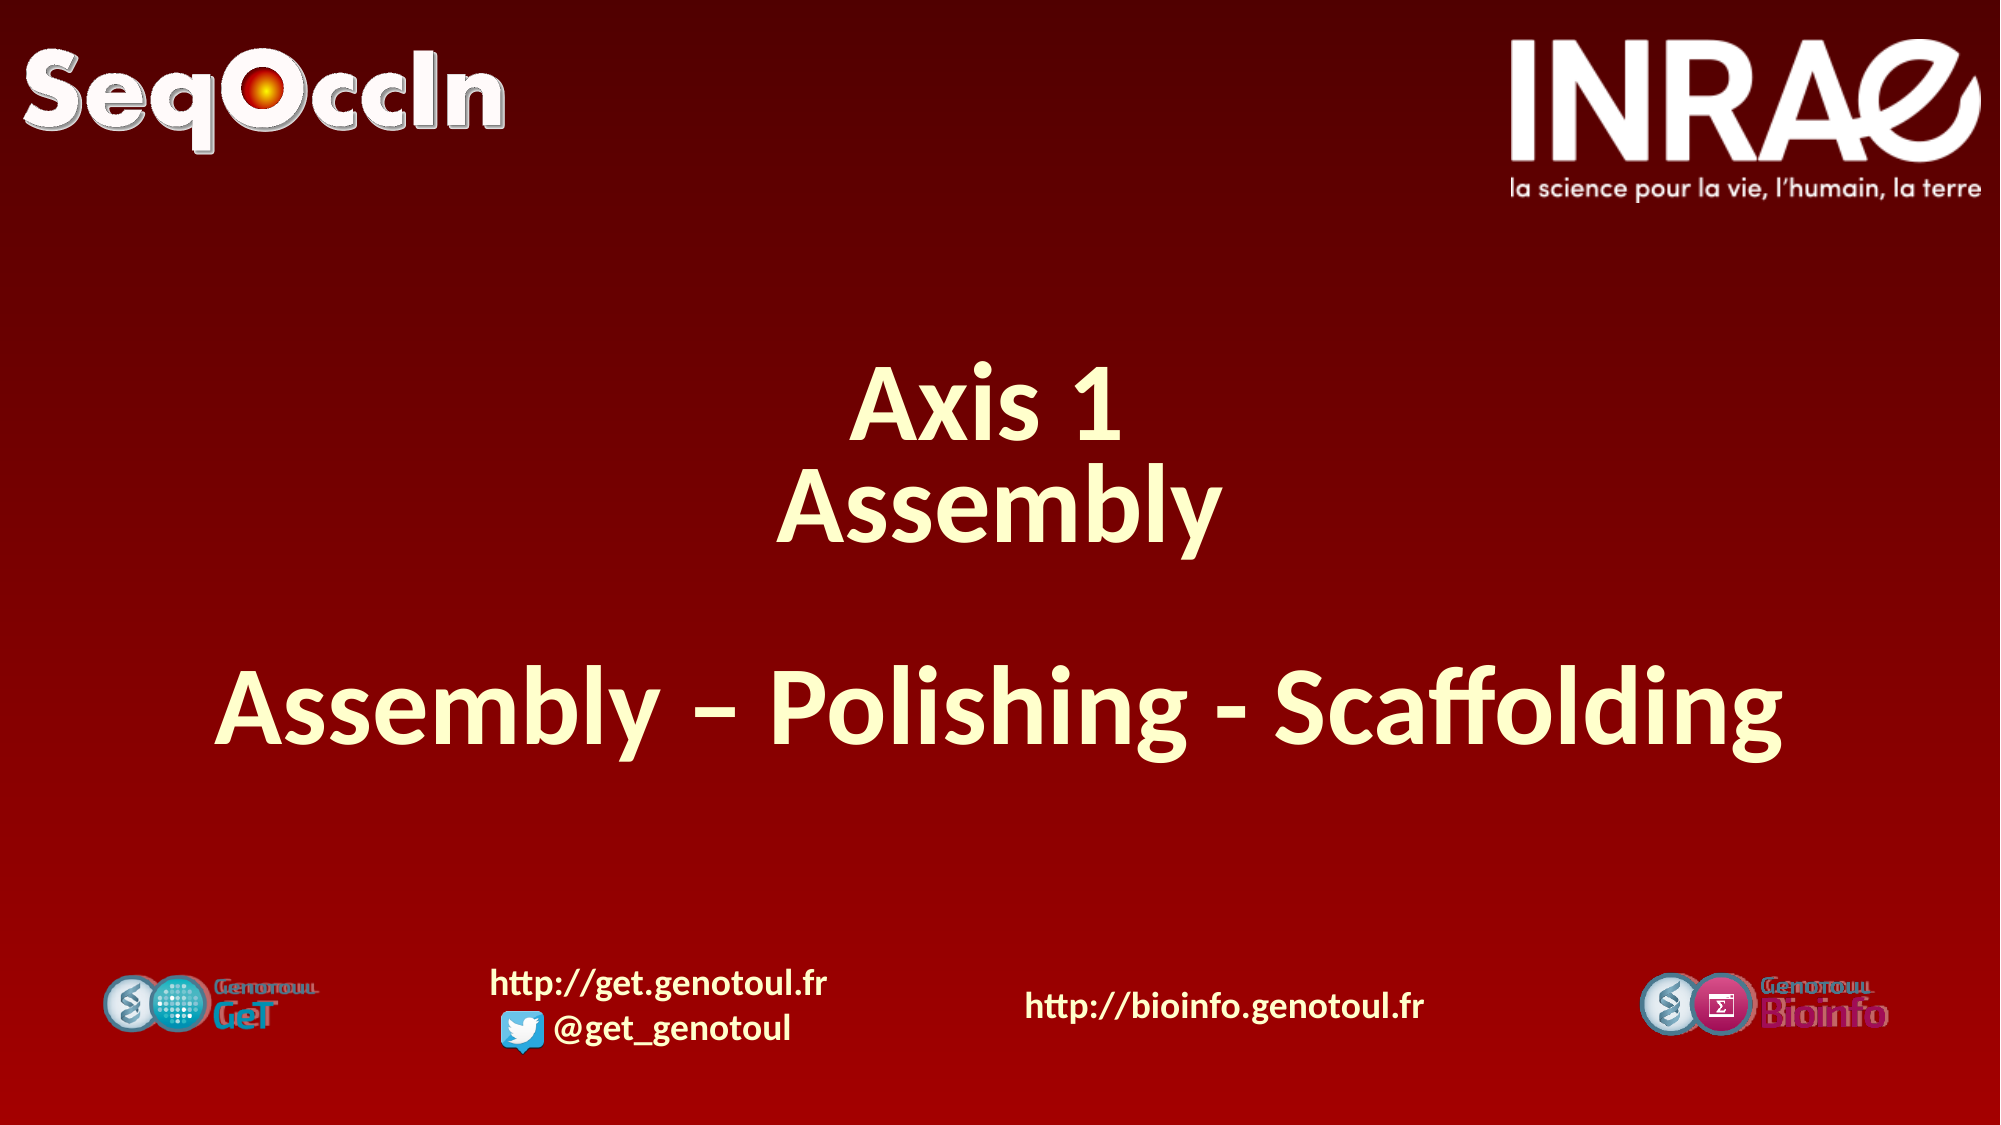

Axis 1
Assembly
Assembly – Polishing - Scaffolding
#